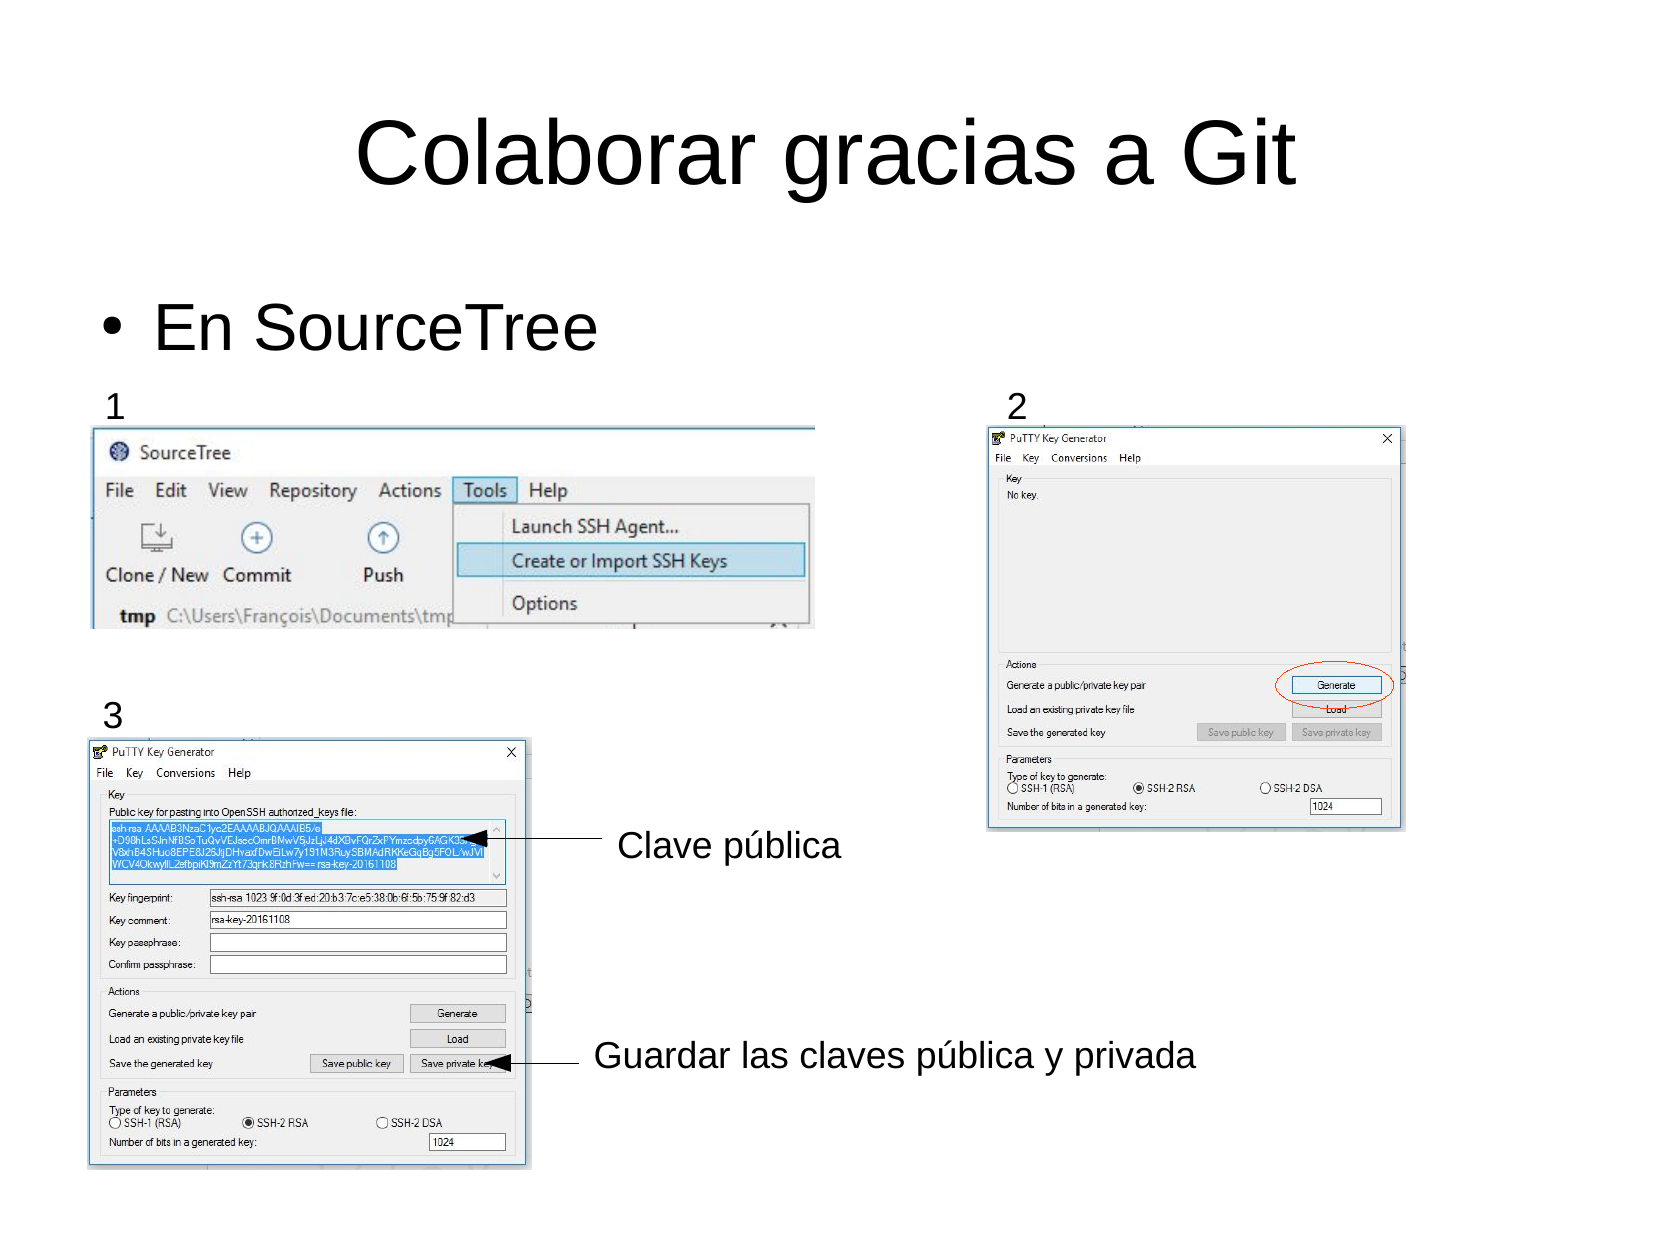

# Colaborar gracias a Git
En SourceTree
1
2
3
Clave pública
Guardar las claves pública y privada